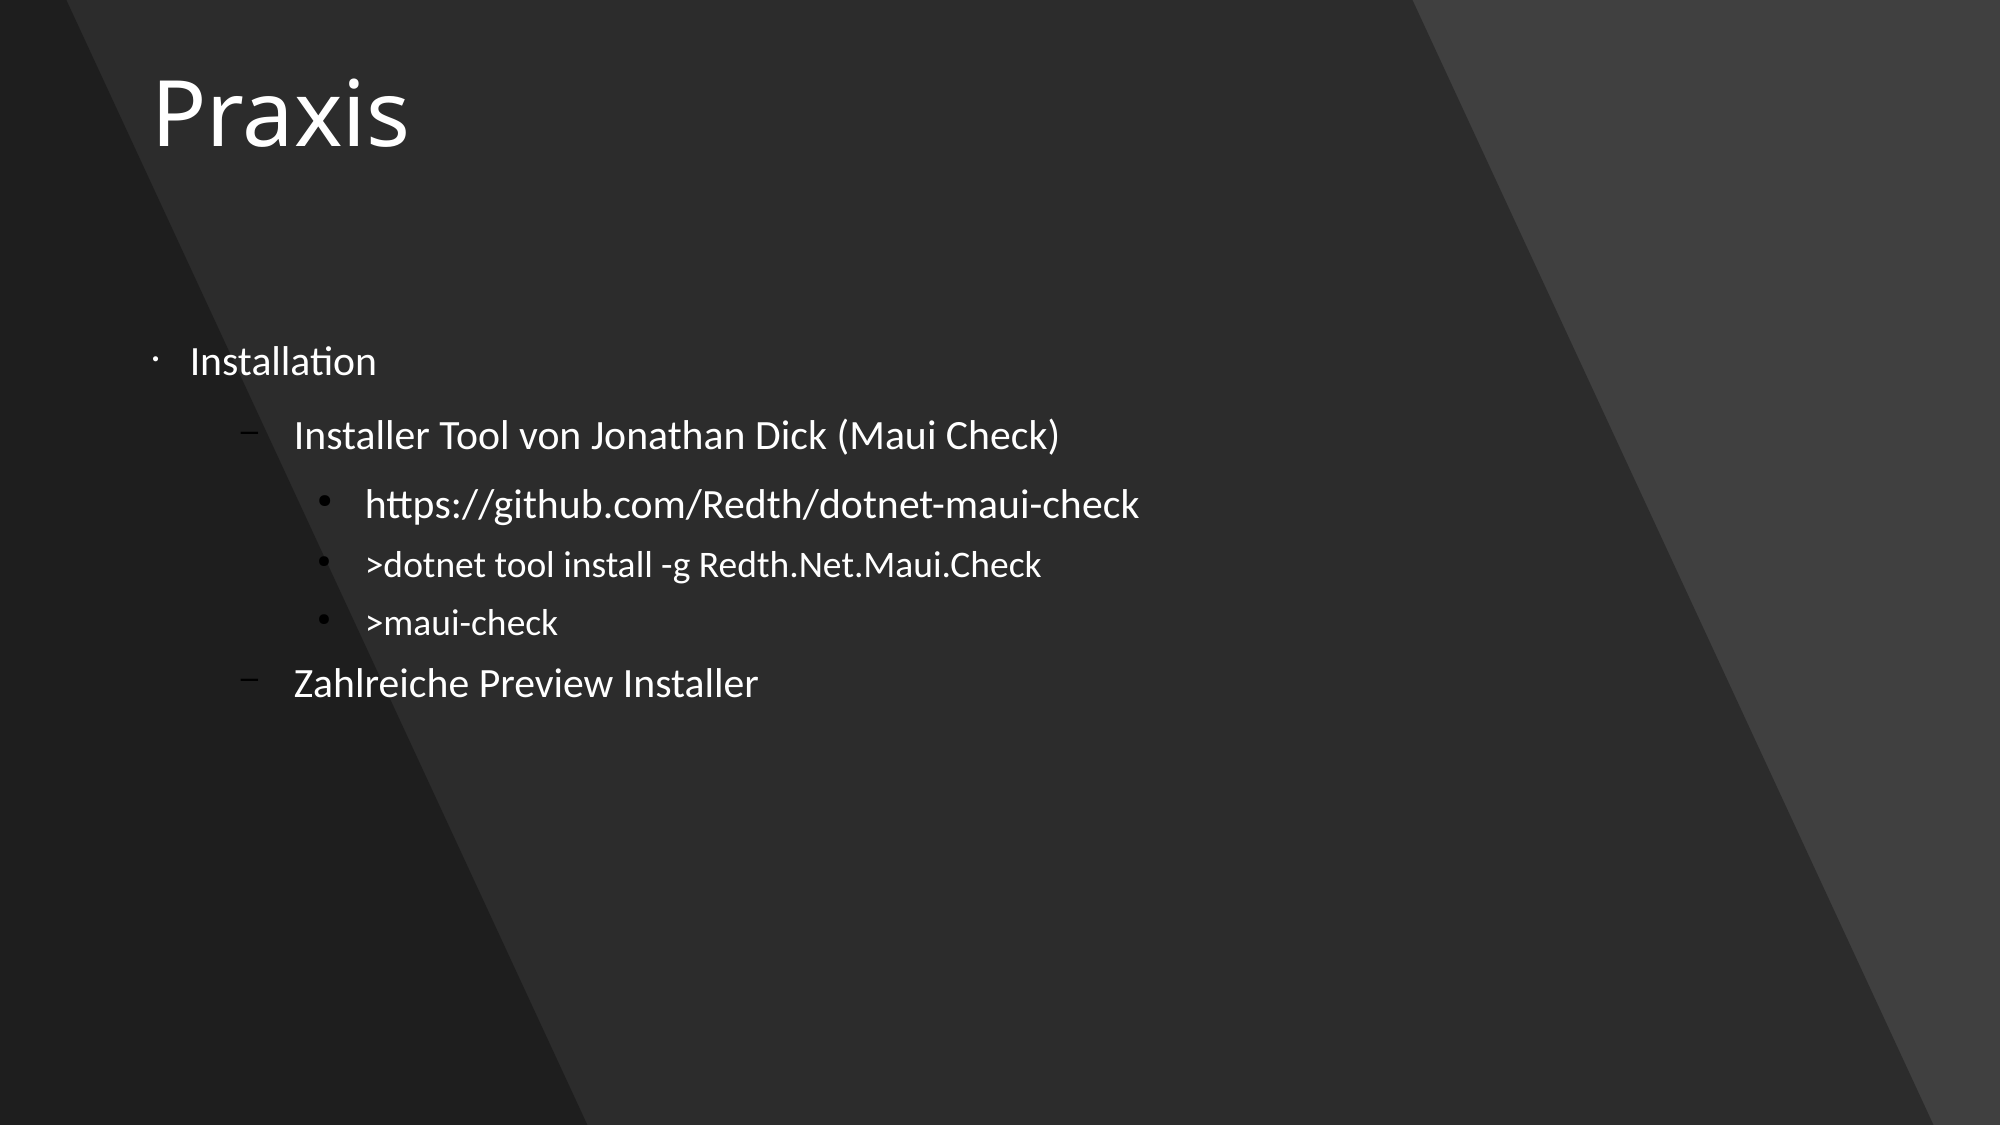

# Praxis
Installation
Installer Tool von Jonathan Dick (Maui Check)
https://github.com/Redth/dotnet-maui-check
>dotnet tool install -g Redth.Net.Maui.Check
>maui-check
Zahlreiche Preview Installer